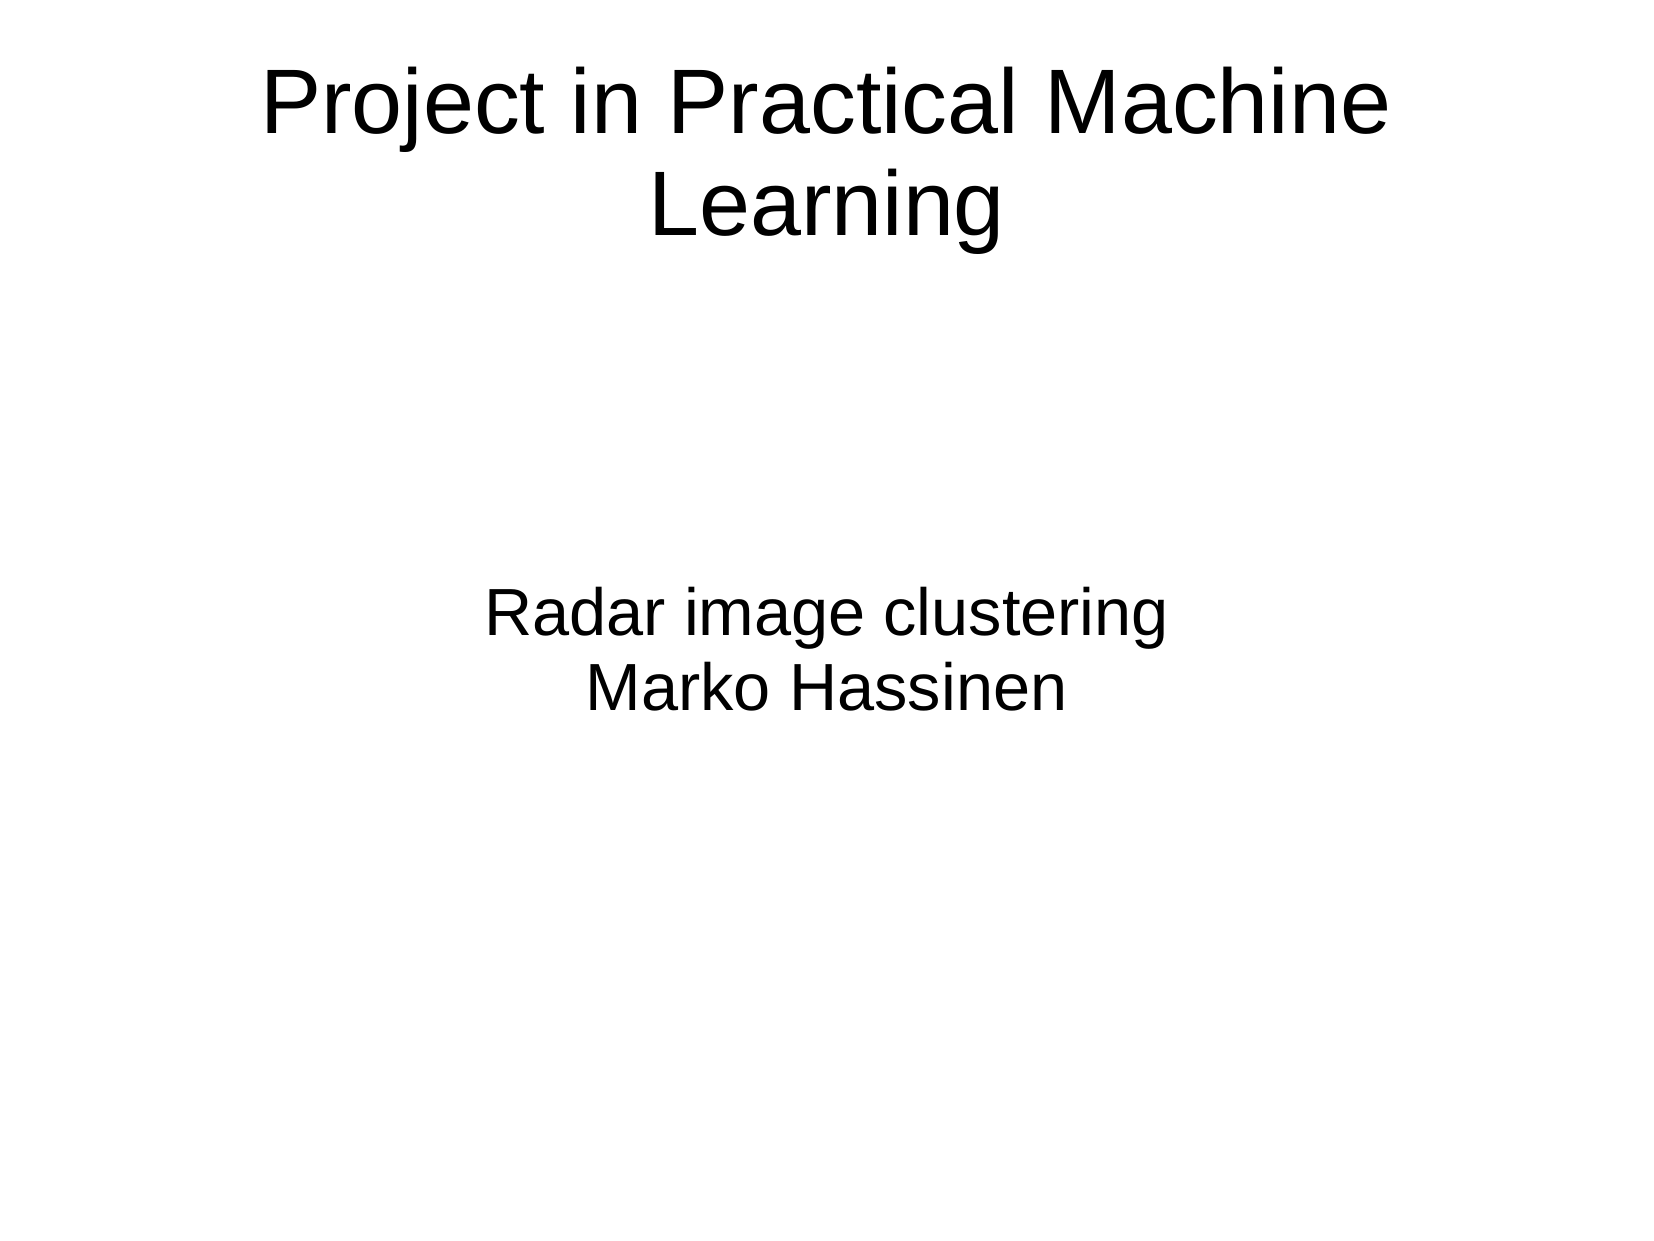

# Project in Practical Machine Learning
Radar image clustering
Marko Hassinen